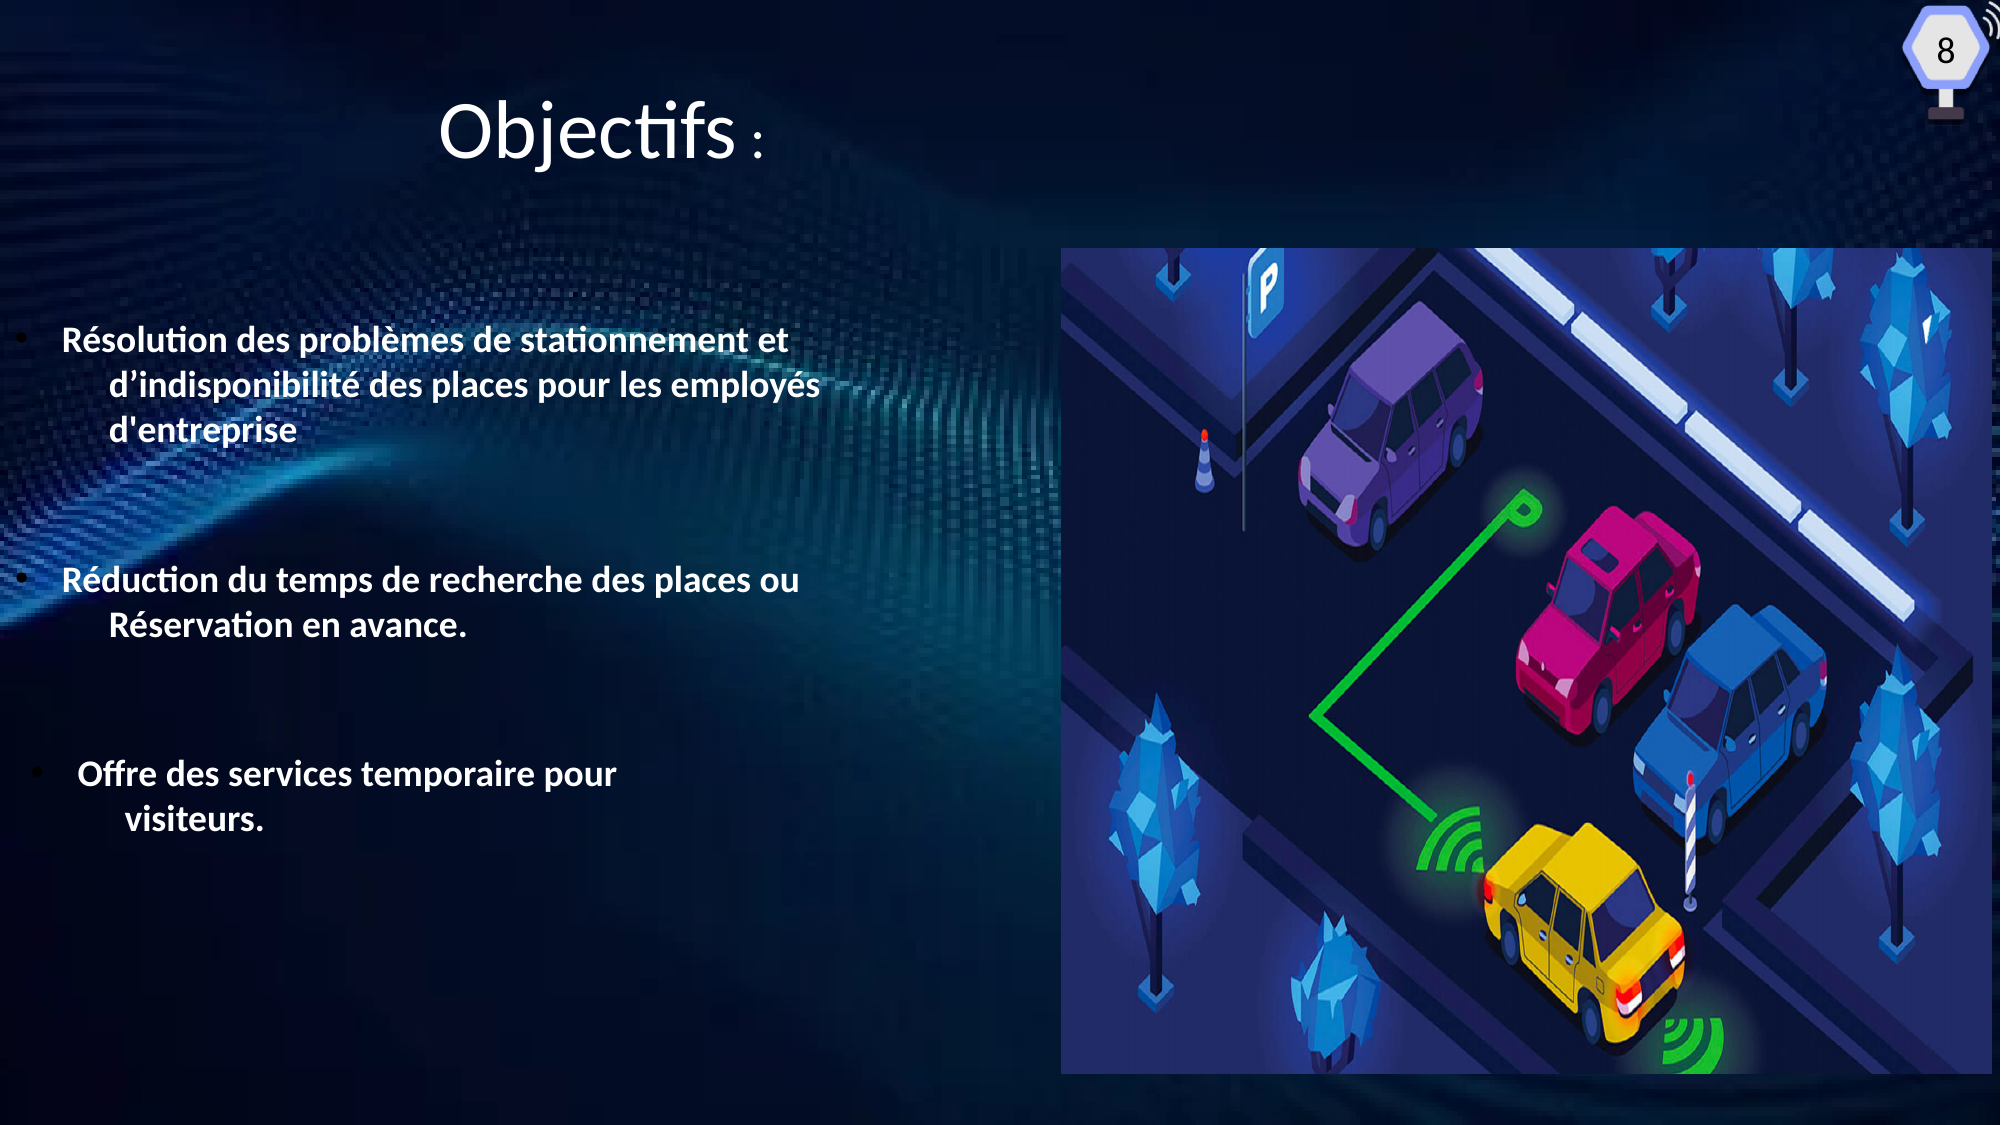

8
Objectifs :
Résolution des problèmes de stationnement et d’indisponibilité des places pour les employés d'entreprise
Réduction du temps de recherche des places ou Réservation en avance.
Offre des services temporaire pour visiteurs.